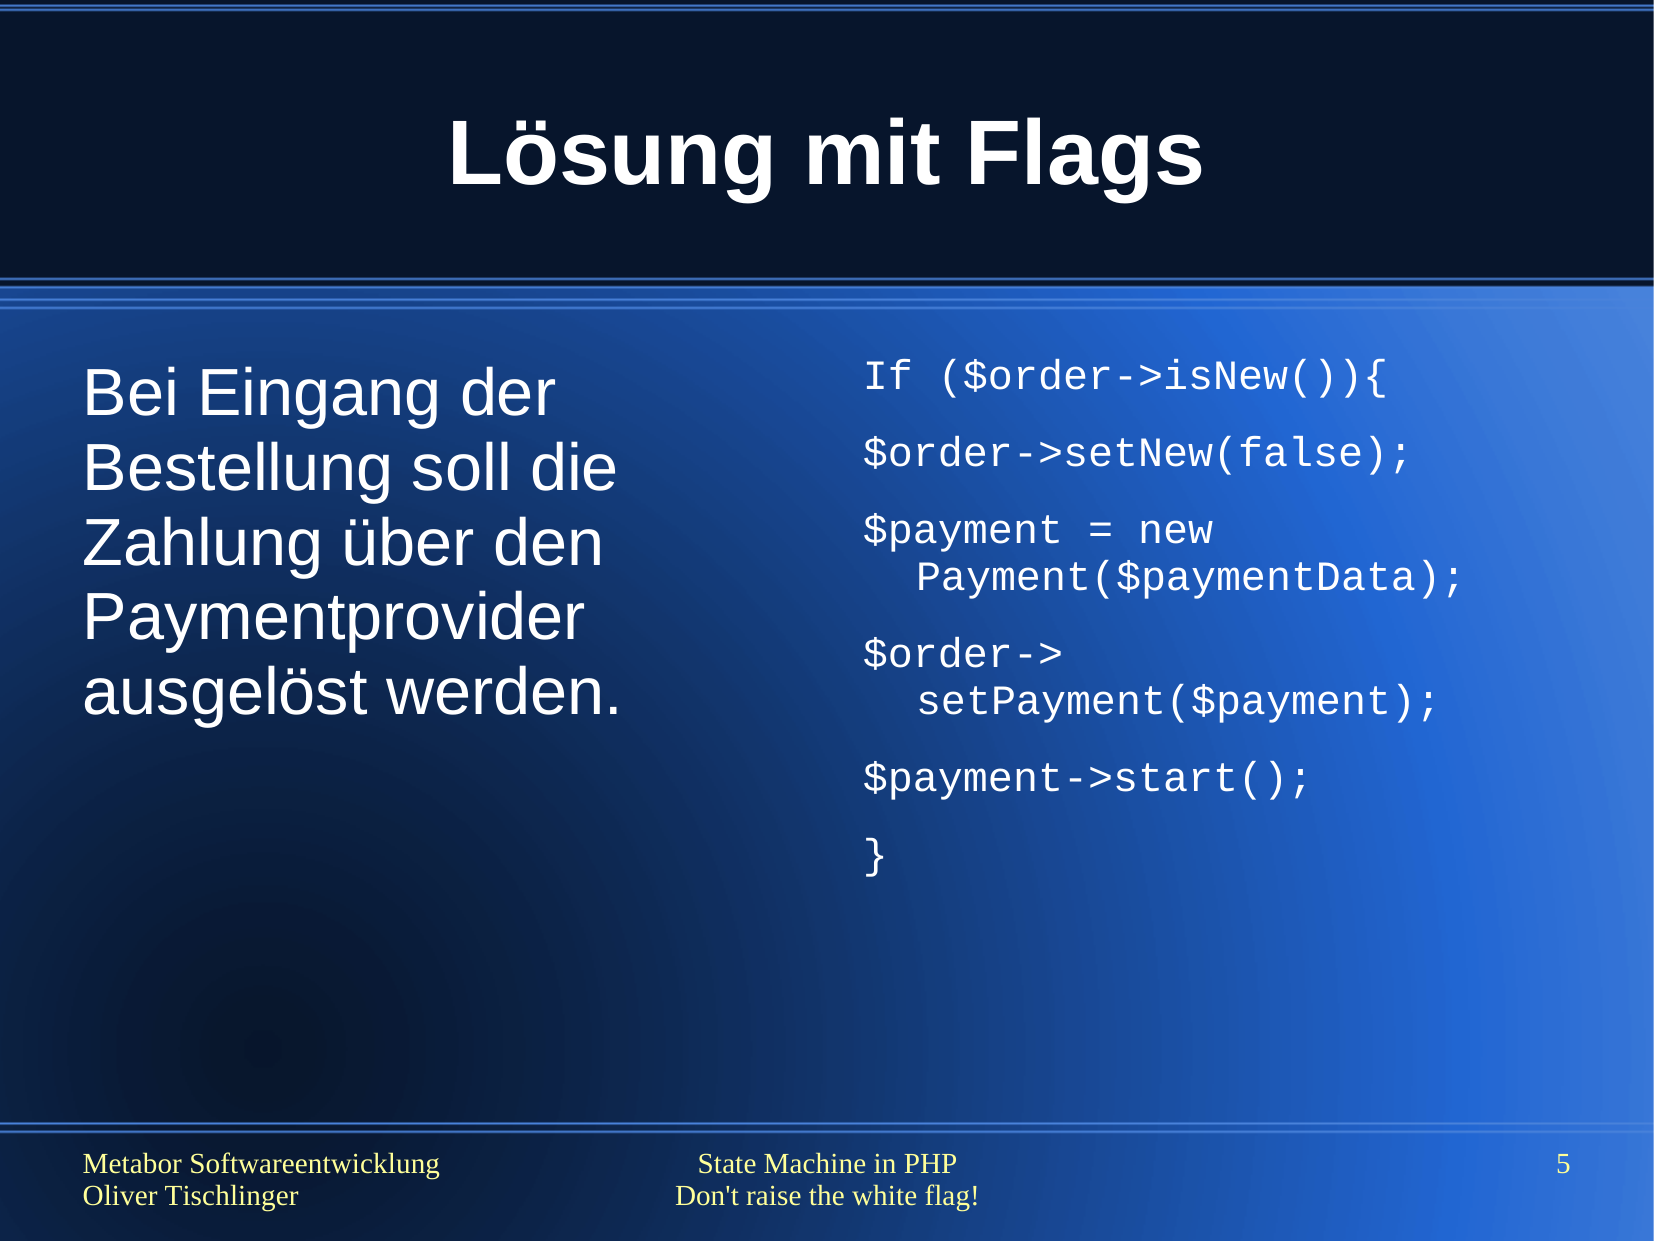

# Lösung mit Flags
Bei Eingang der Bestellung soll die Zahlung über den Paymentprovider ausgelöst werden.
If ($order->isNew()){
$order->setNew(false);
$payment = new Payment($paymentData);
$order->
setPayment($payment);
$payment->start();
}
5